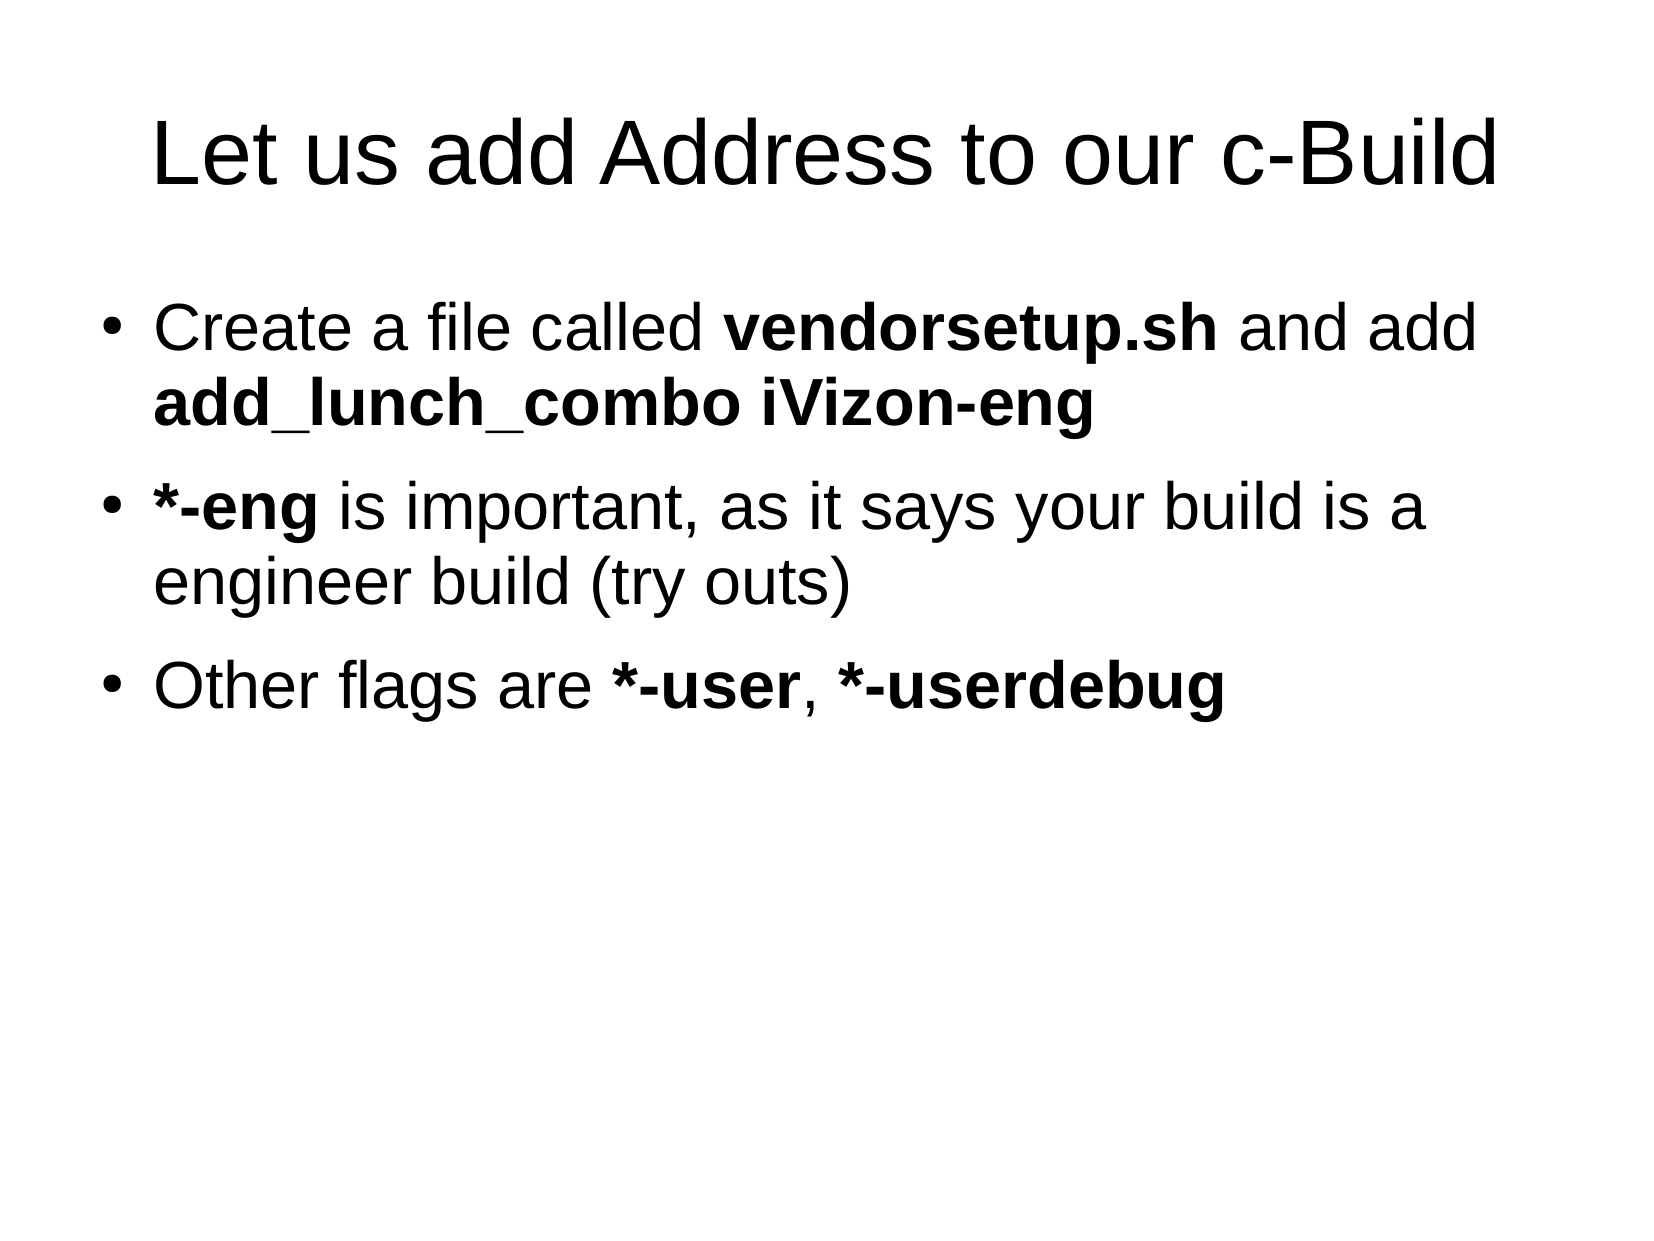

# Let us add Address to our c-Build
Create a file called vendorsetup.sh and add add_lunch_combo iVizon-eng
*-eng is important, as it says your build is a engineer build (try outs)
Other flags are *-user, *-userdebug